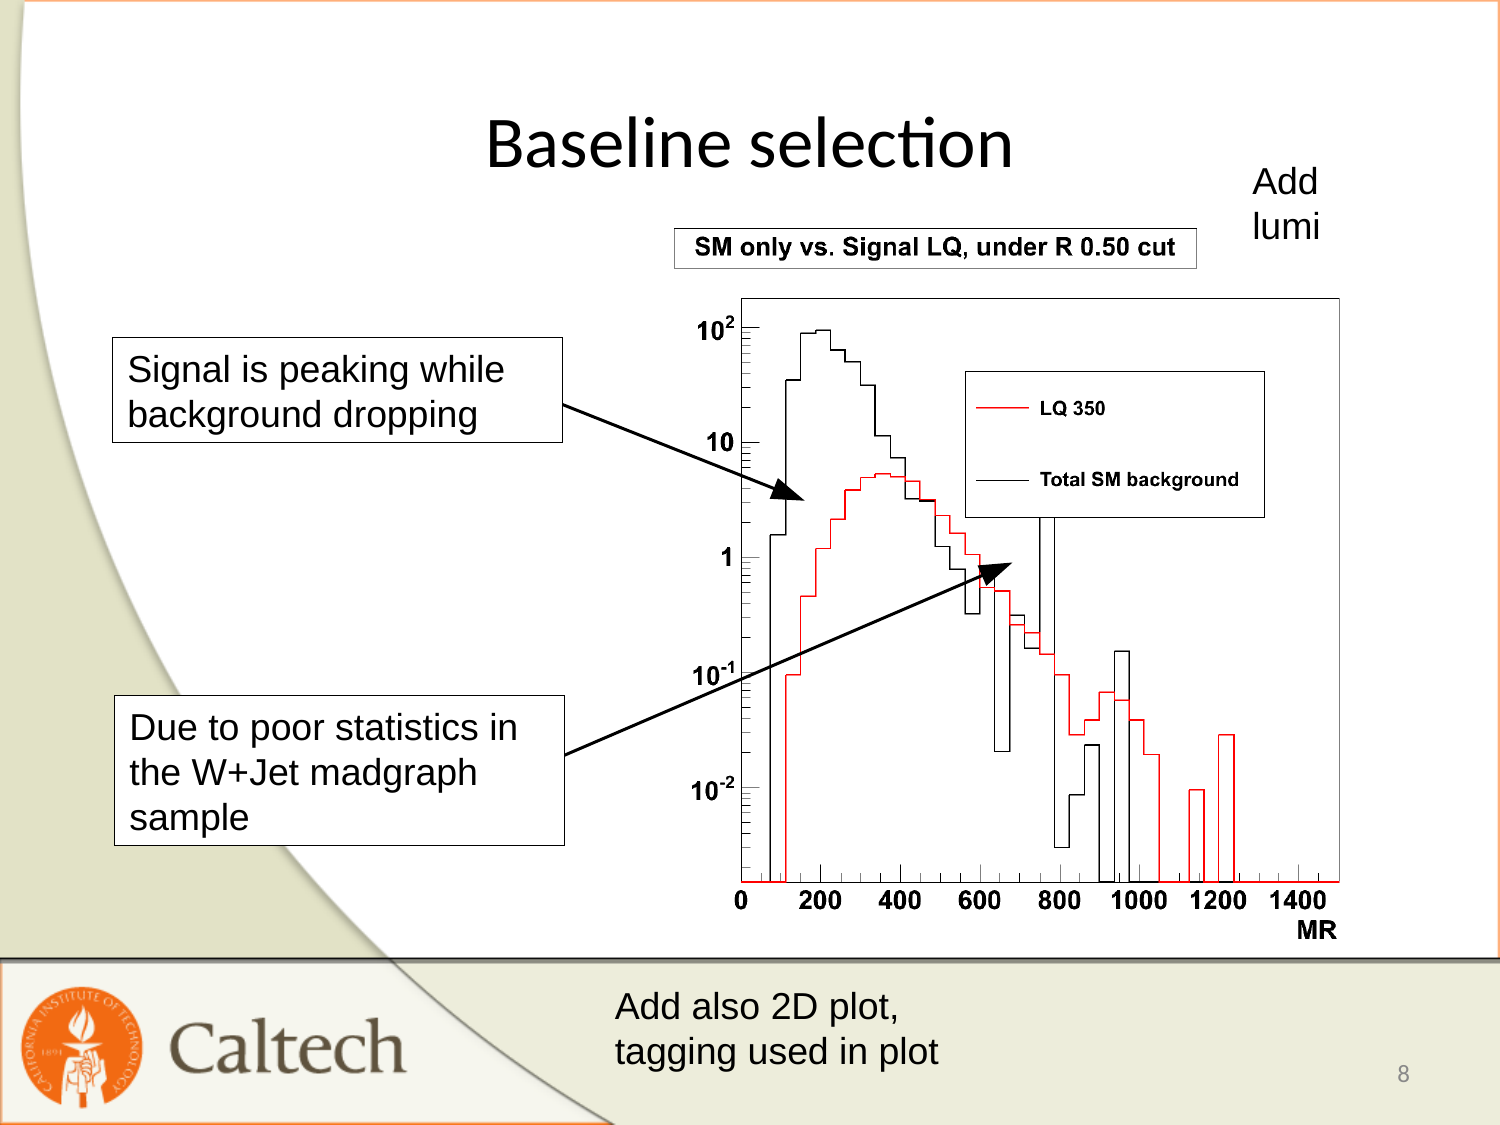

# Baseline selection
Add lumi
Signal is peaking while background dropping
Due to poor statistics in the W+Jet madgraph sample
Add also 2D plot, tagging used in plot
8